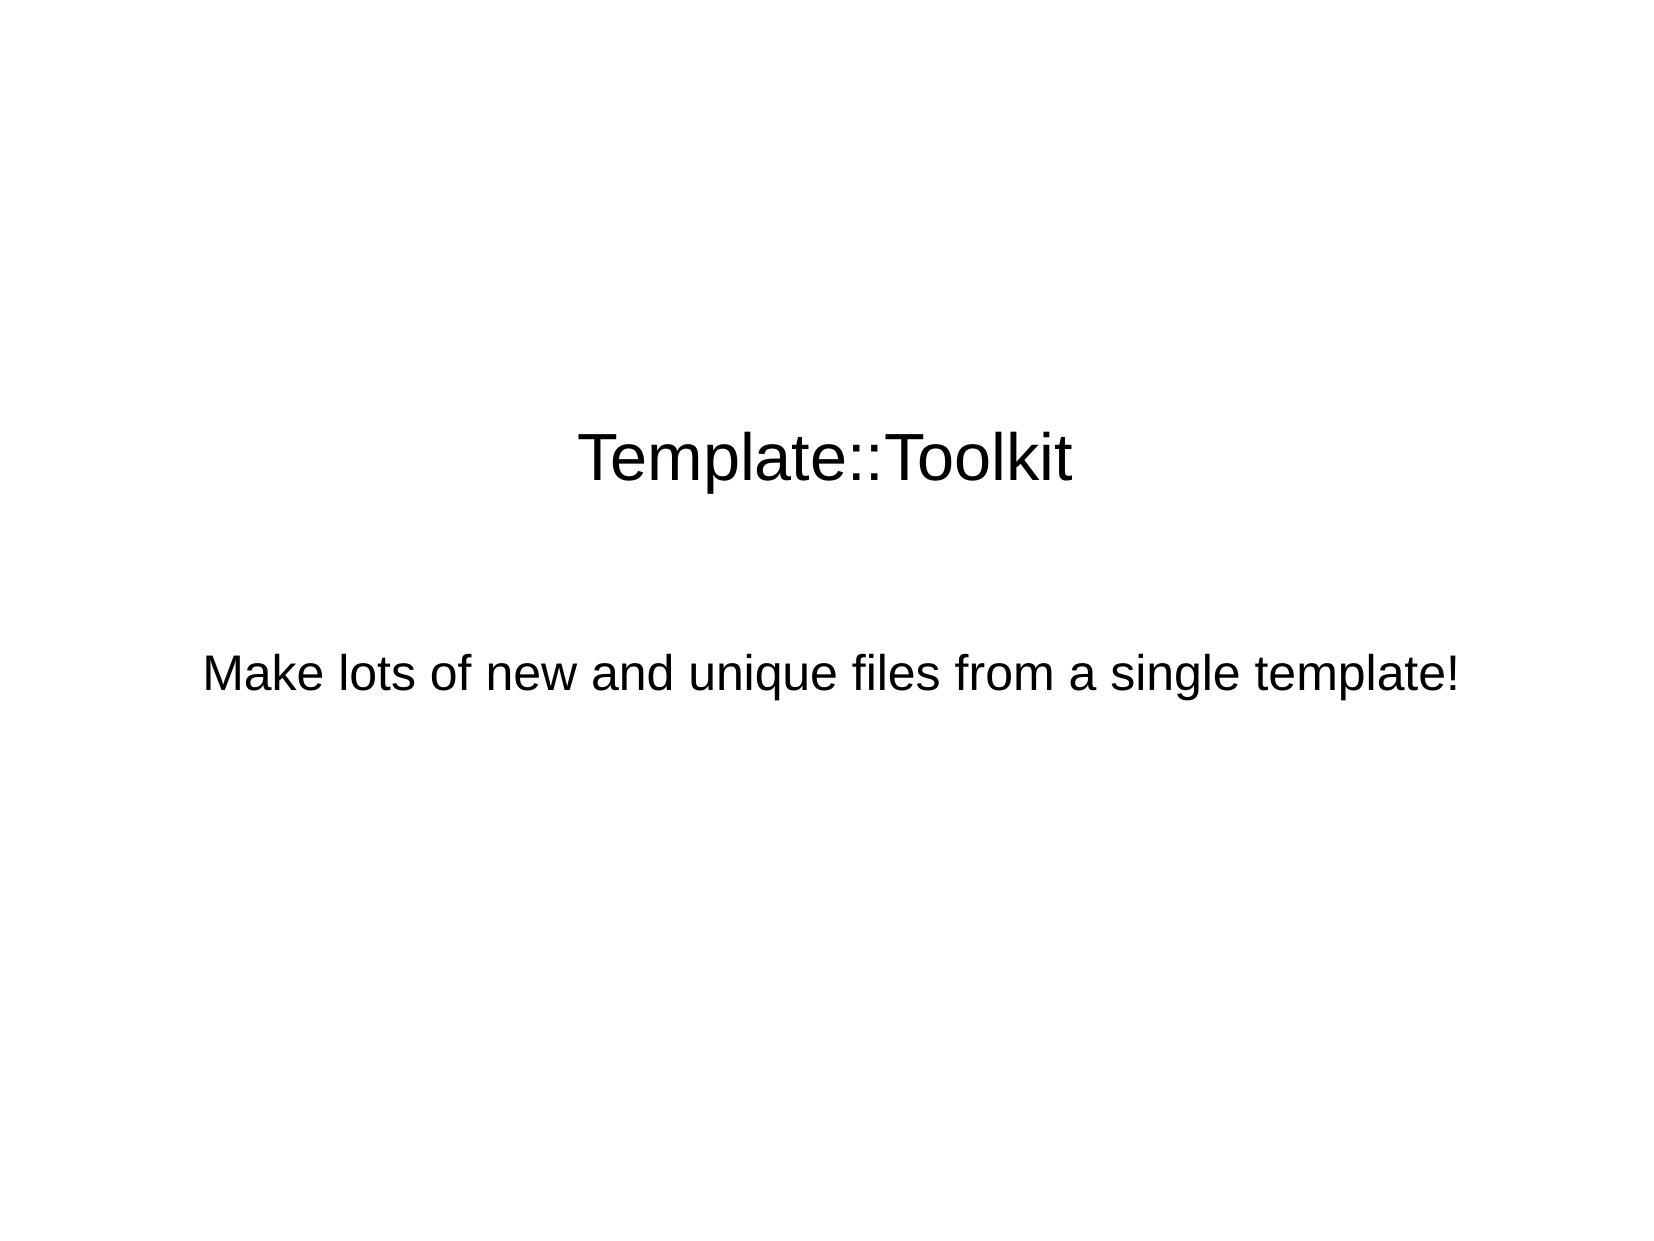

Template::Toolkit
Make lots of new and unique files from a single template!